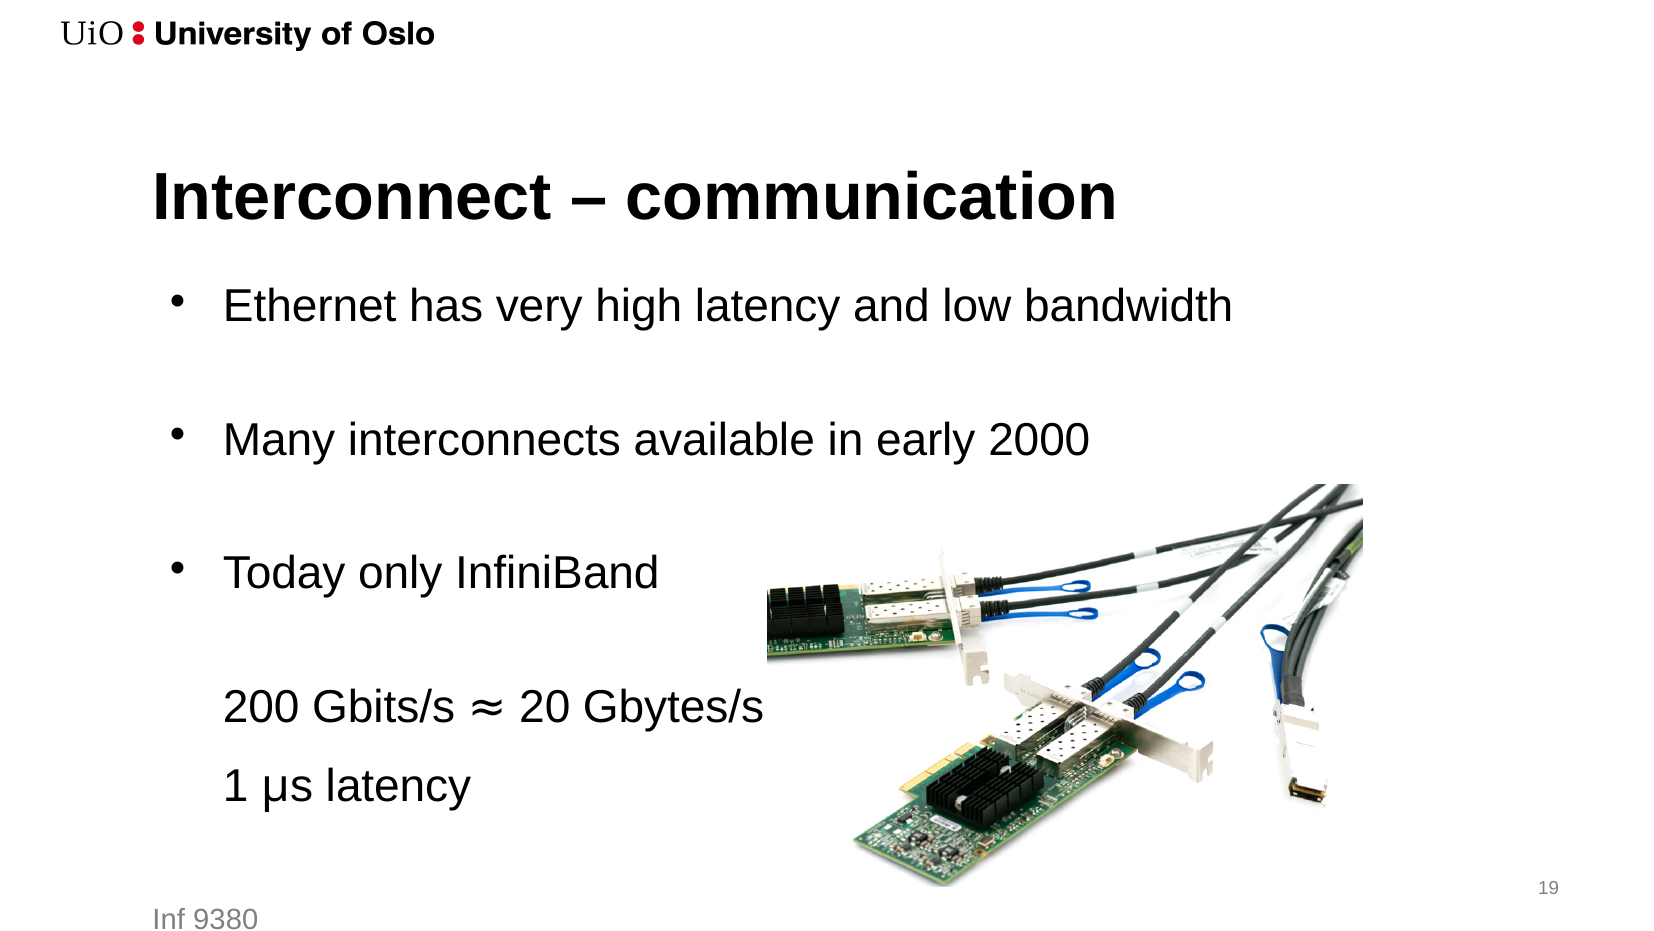

Interconnect – communication
Ethernet has very high latency and low bandwidth
Many interconnects available in early 2000
Today only InfiniBand
200 Gbits/s ≈ 20 Gbytes/s
1 μs latency
Inf 9380